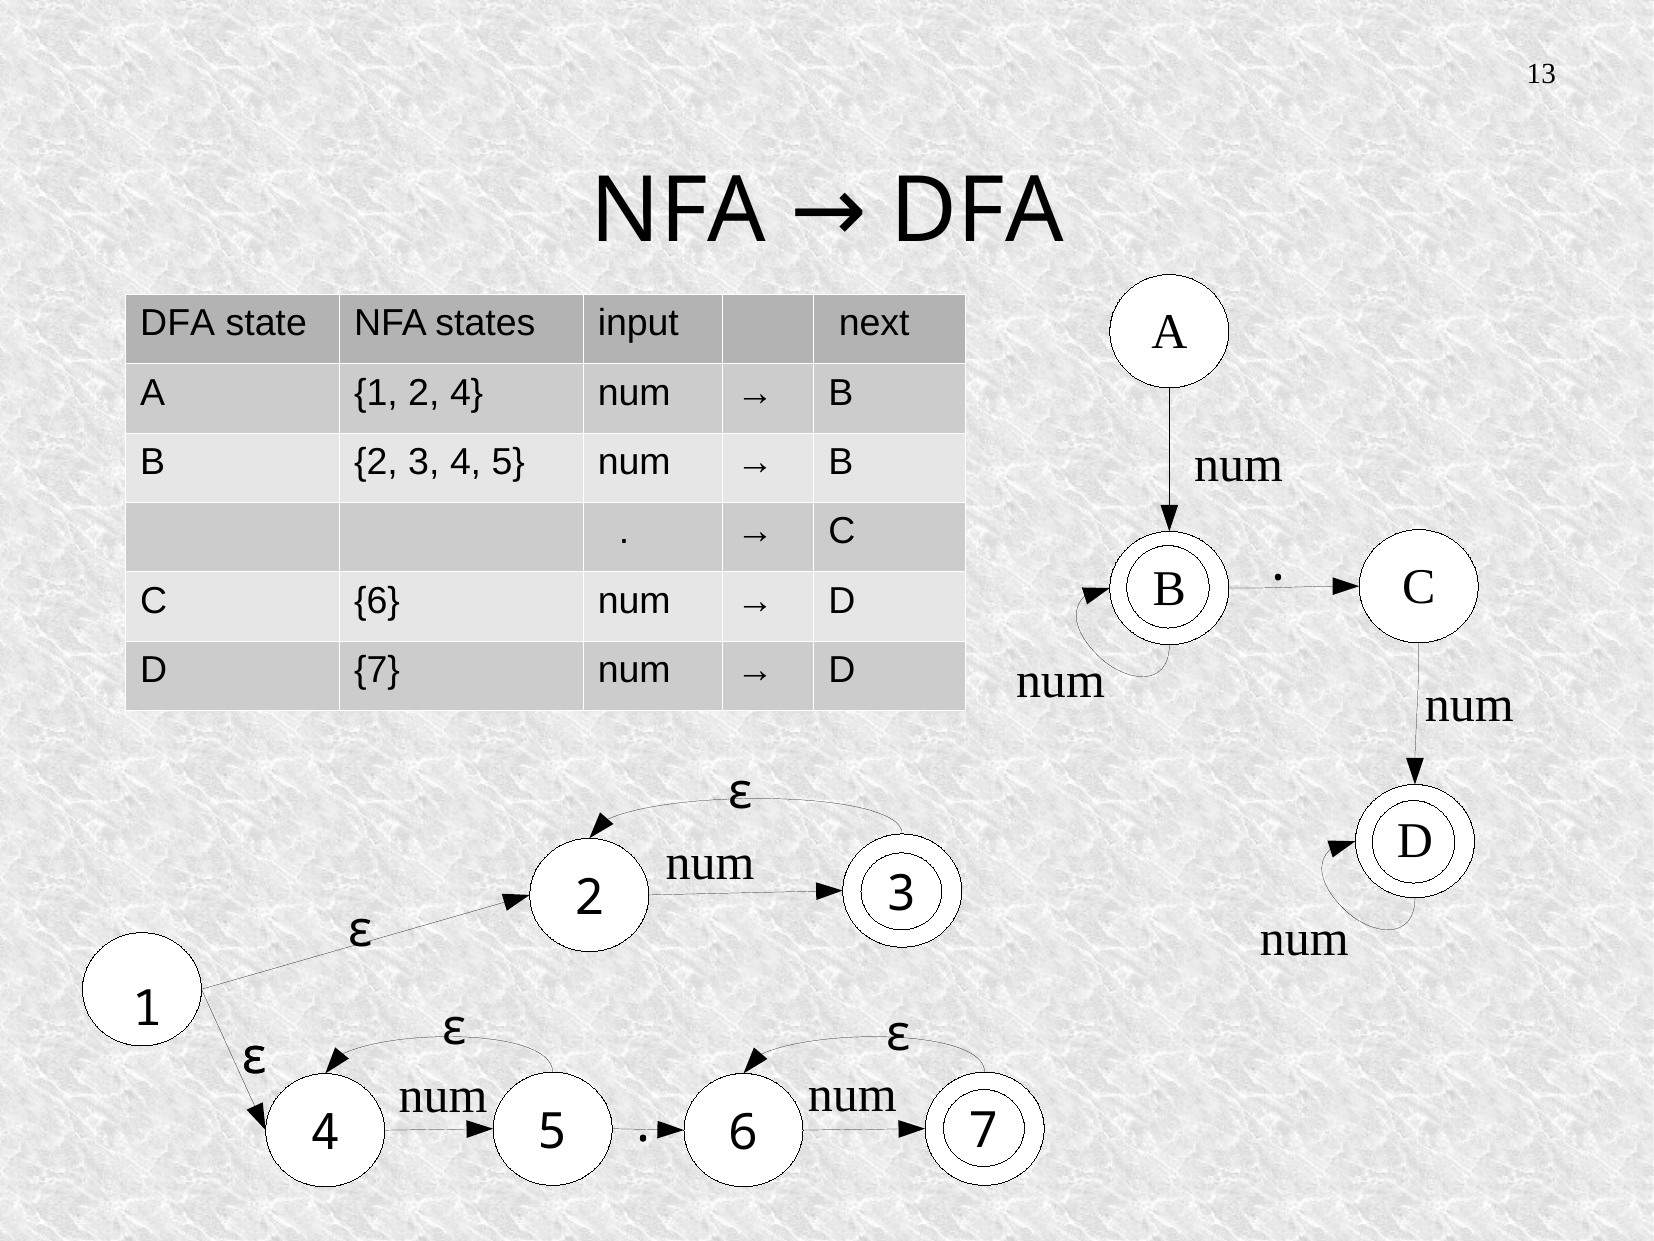

13
# NFA → DFA
A
| DFA state | NFA states | input | | next |
| --- | --- | --- | --- | --- |
| A | {1, 2, 4} | num | → | B |
| B | {2, 3, 4, 5} | num | → | B |
| | | . | → | C |
| C | {6} | num | → | D |
| D | {7} | num | → | D |
num
.
C
B
num
num
ε
D
3
num
2
3
ε
num
1
ε
ε
ε
ε
num
num
5
6
4
.
.
7